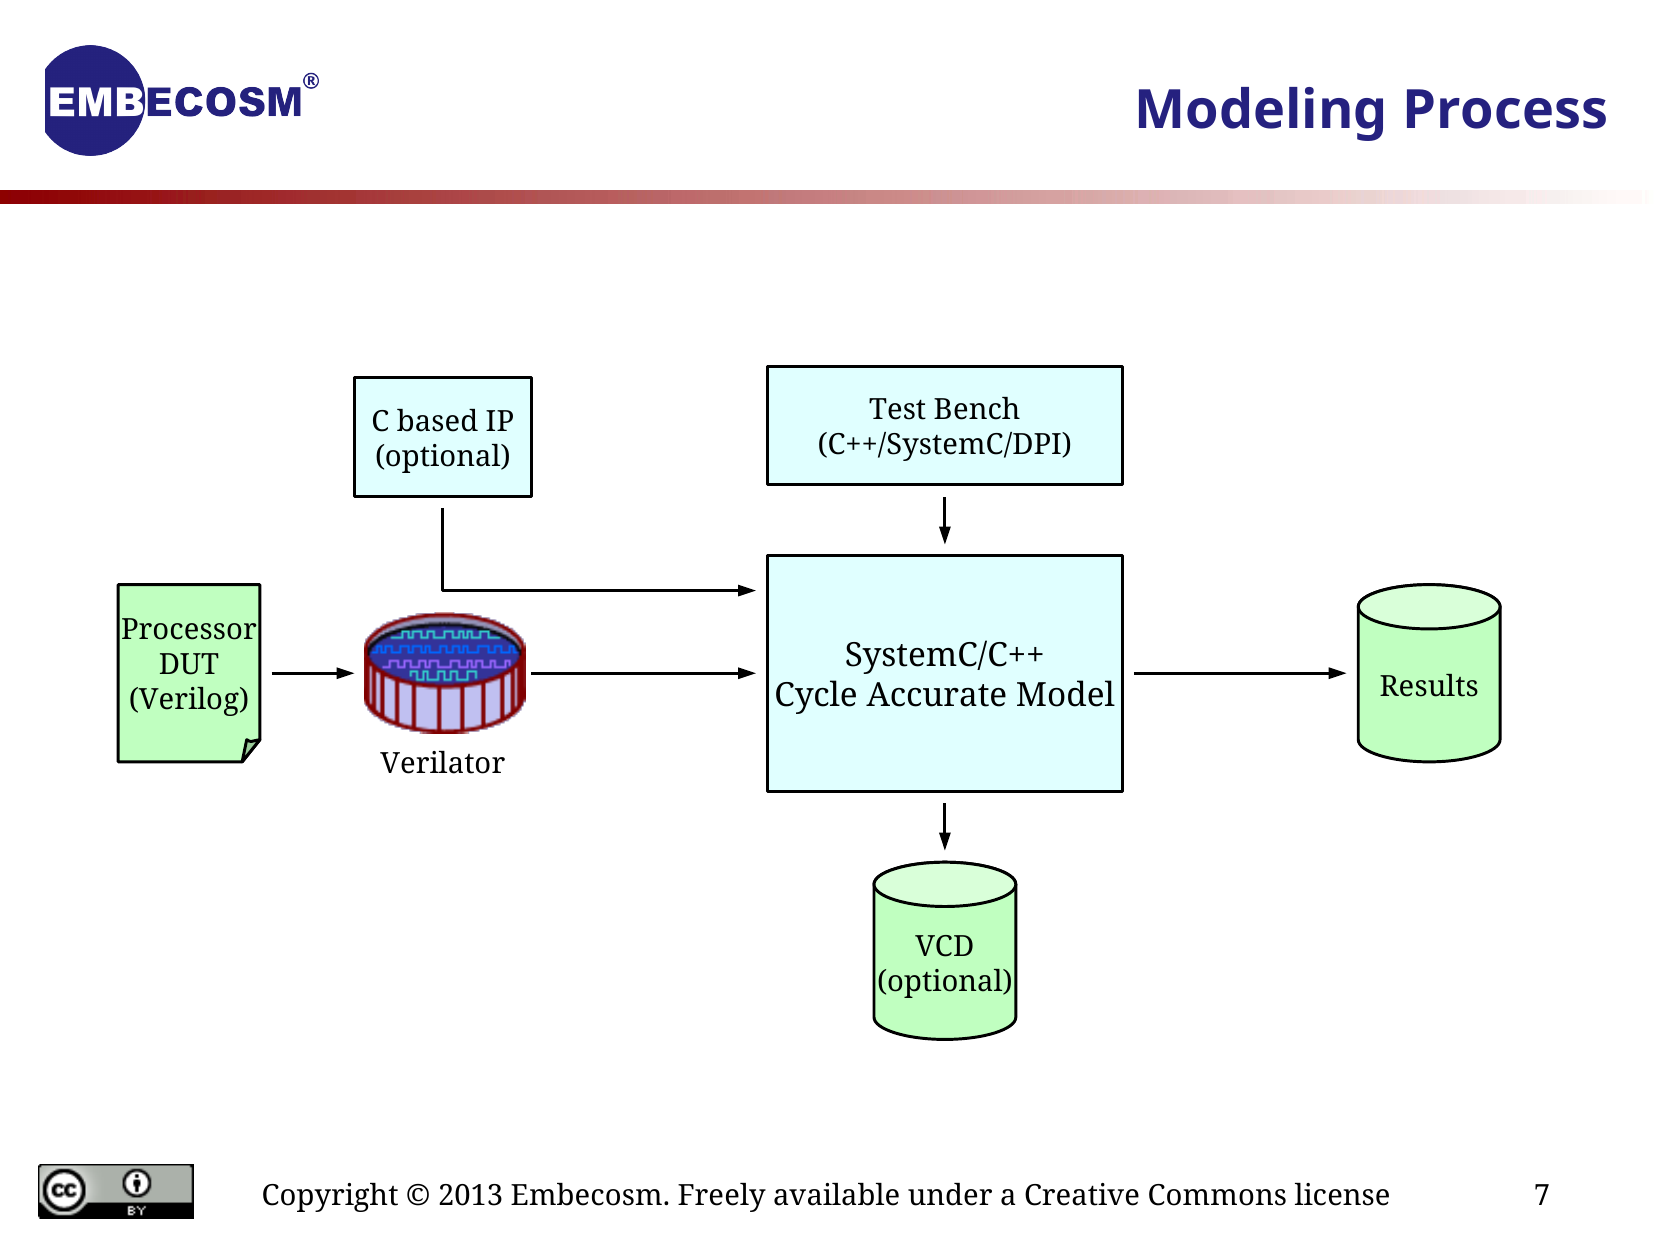

# Modeling Process
Test Bench
(C++/SystemC/DPI)
C based IP
(optional)
SystemC/C++
Cycle Accurate Model
Processor
DUT
(Verilog)
Results
Verilator
VCD
(optional)
Copyright © 2013 Embecosm. Freely available under a Creative Commons license
7